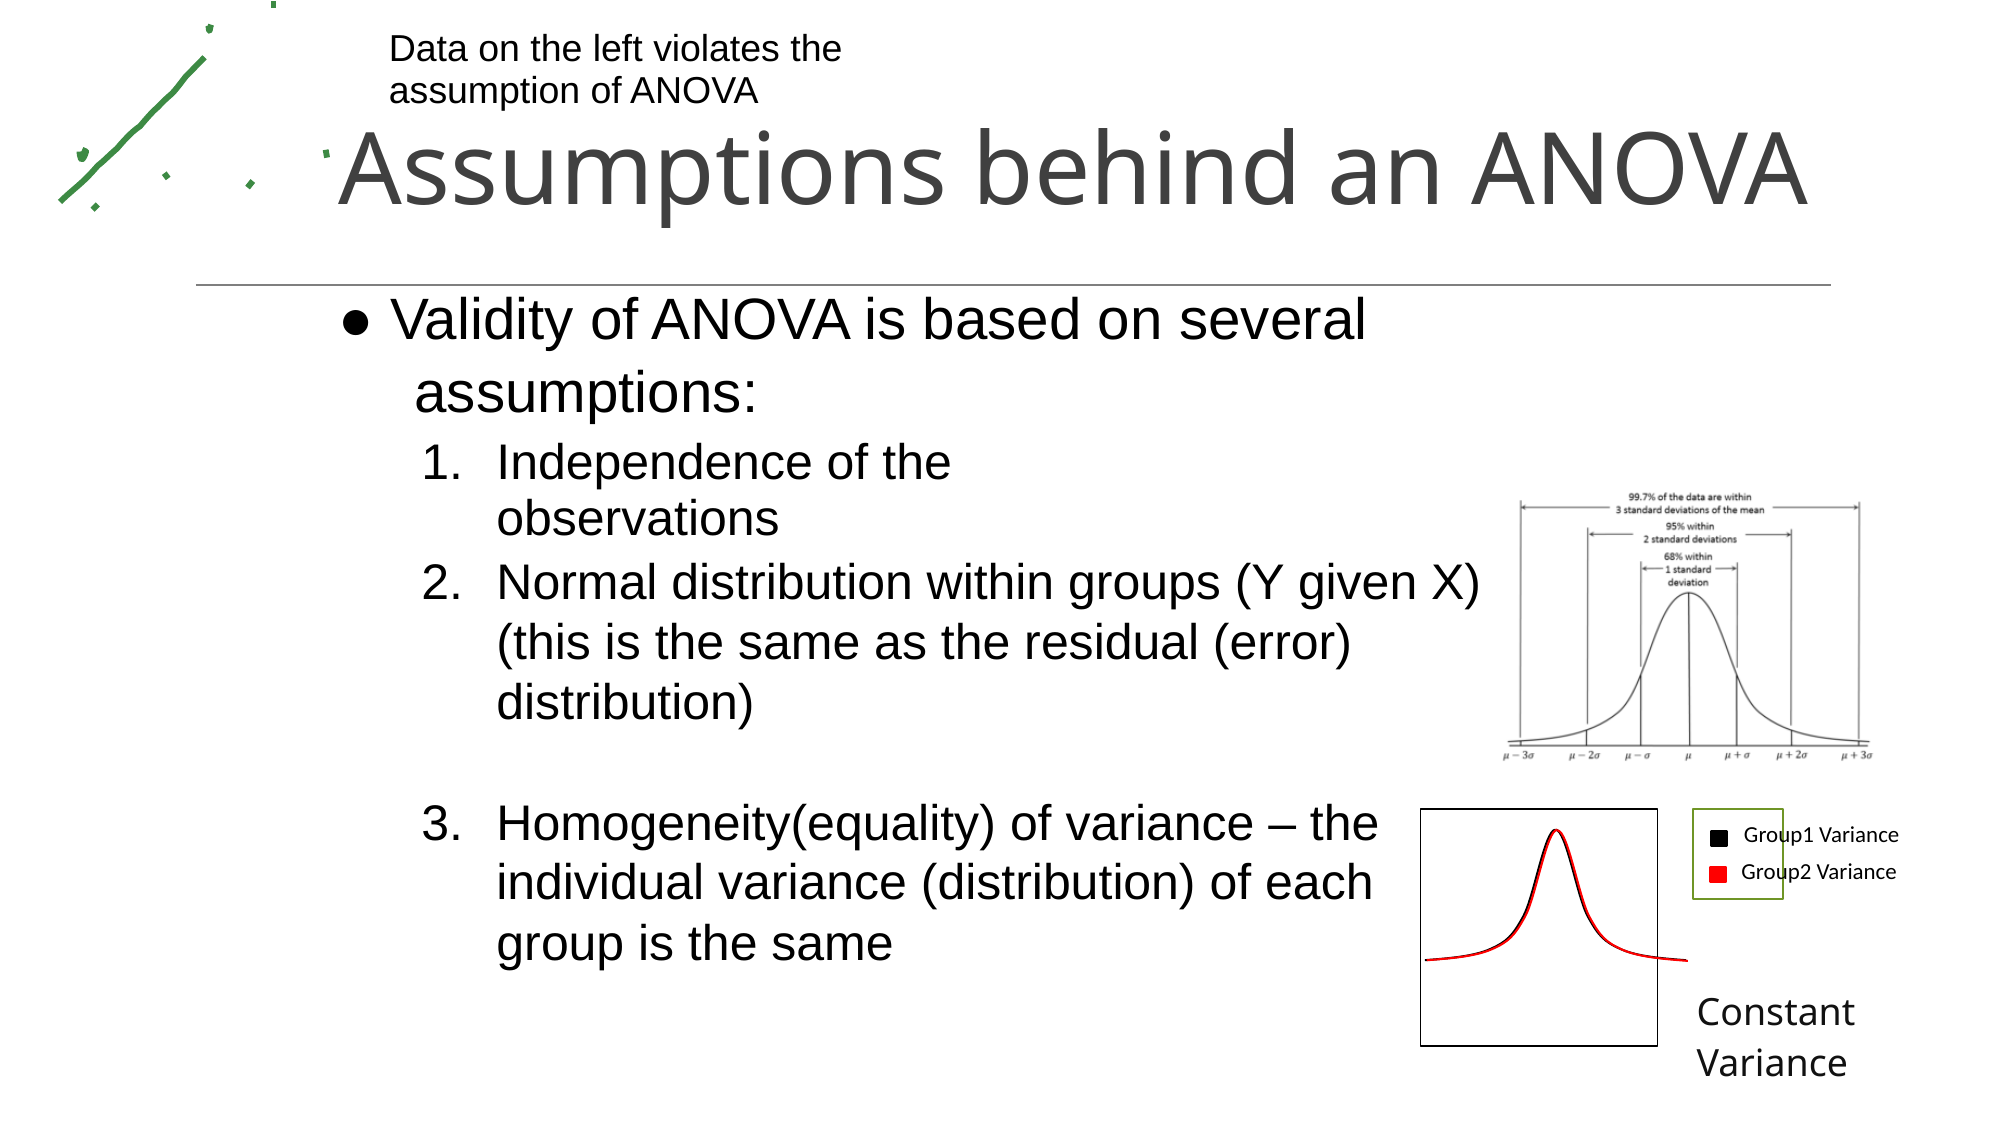

Data on the left violates the assumption of ANOVA
Assumptions behind an ANOVA
● Validity of ANOVA is based on several
assumptions:
1.
Independence of the observations
2.
Normal distribution within groups (Y given X)
(this is the same as the residual (error)
distribution)
3.
Homogeneity(equality) of variance – the
Group1 Variance
individual variance (distribution) of each
Group2 Variance
group is the same
Constant Variance